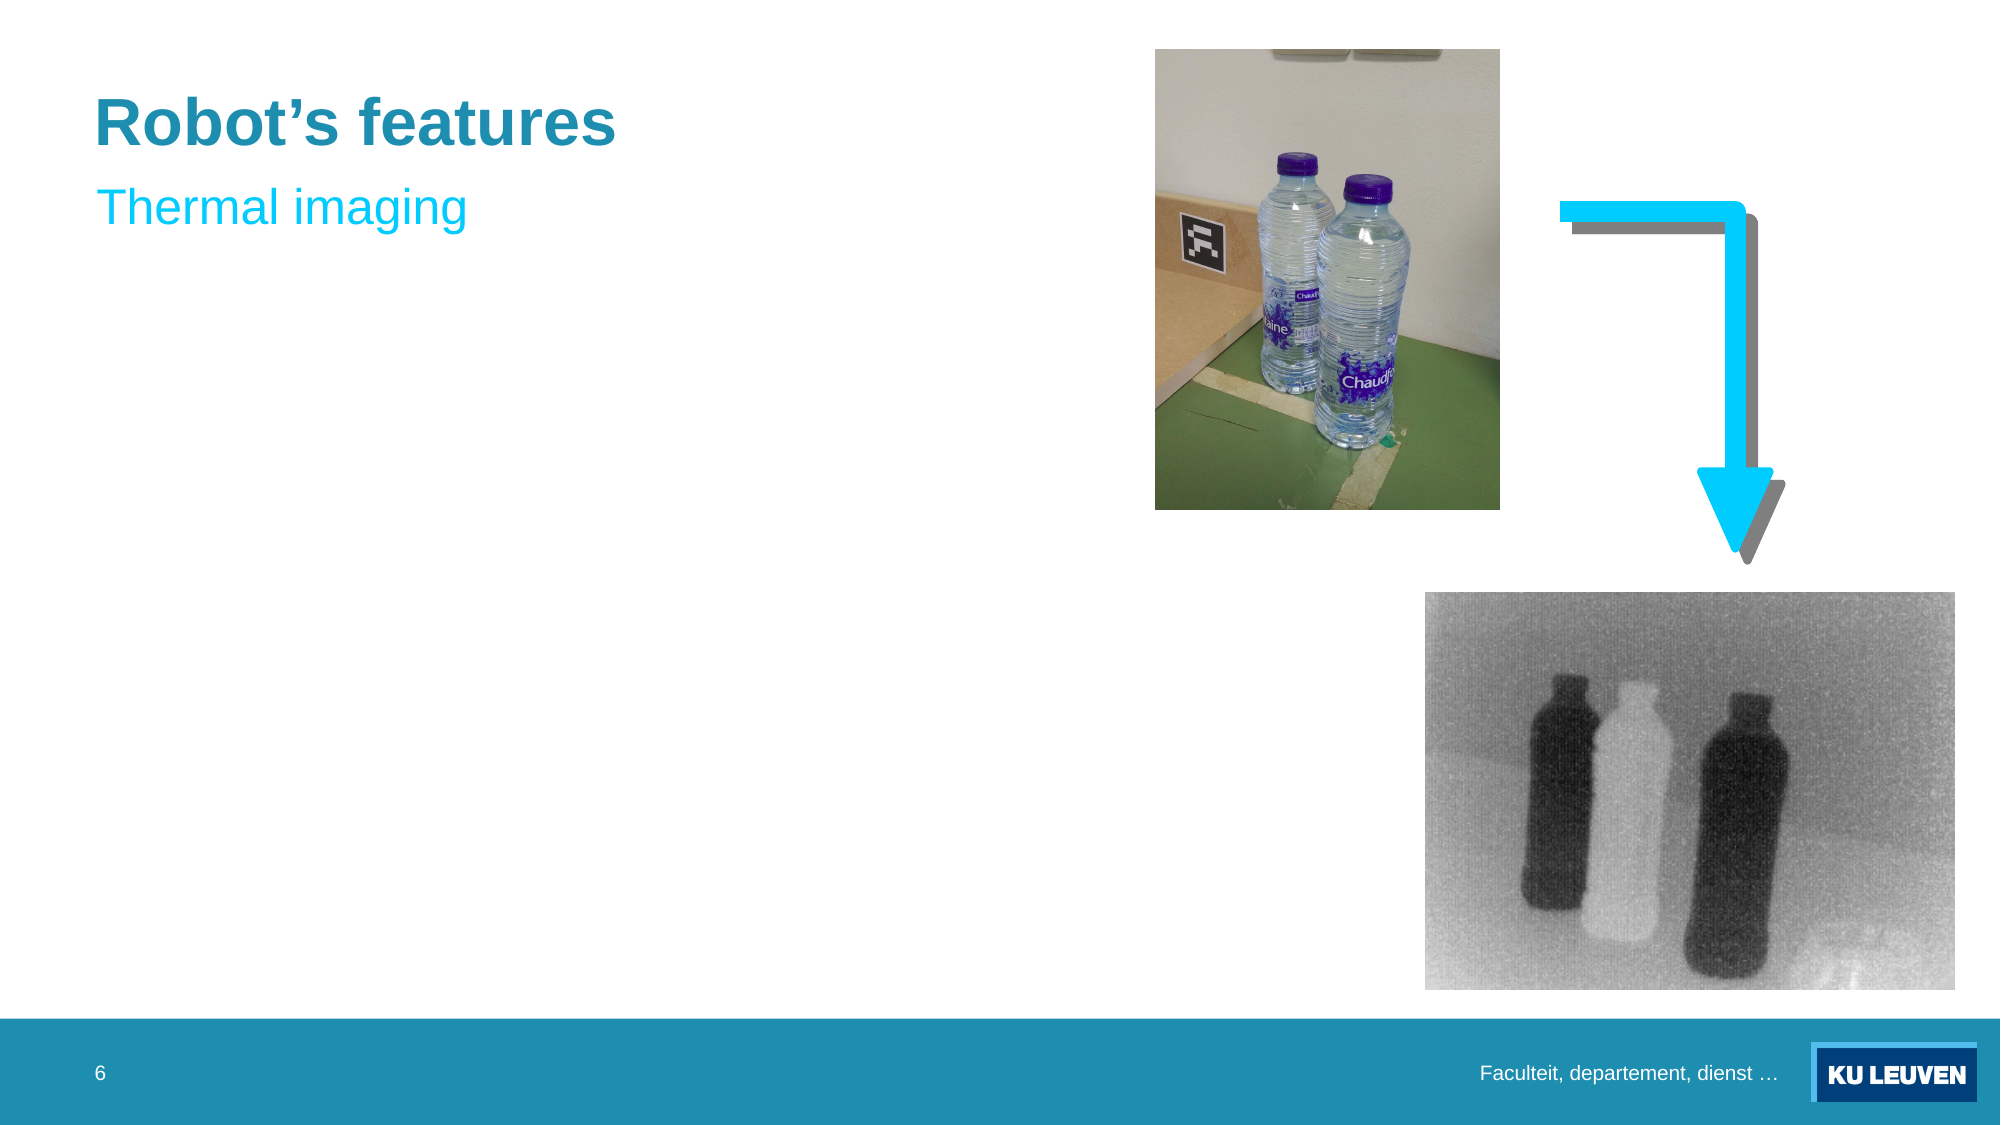

# Robot’s features
Thermal imaging
6
KULeuven, CoaCo